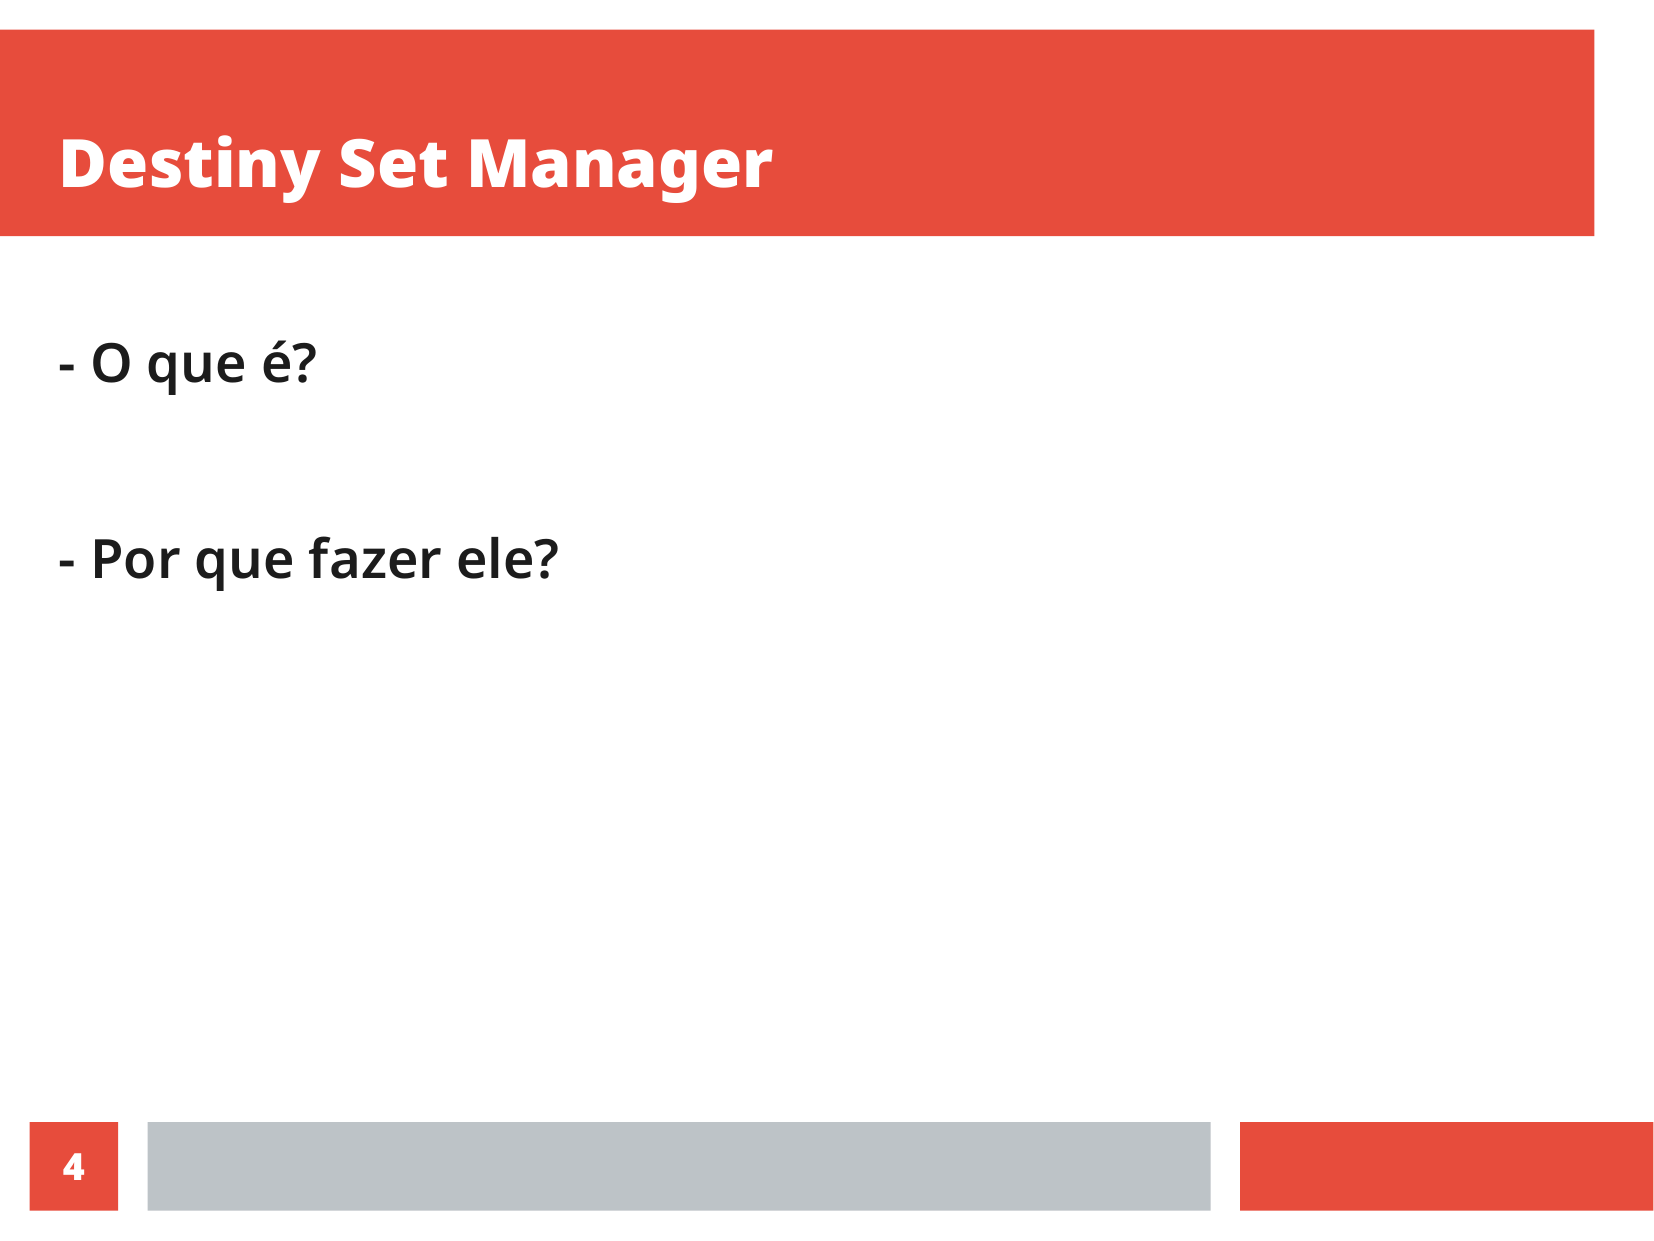

# Destiny Set Manager
- O que é?
- Por que fazer ele?
4